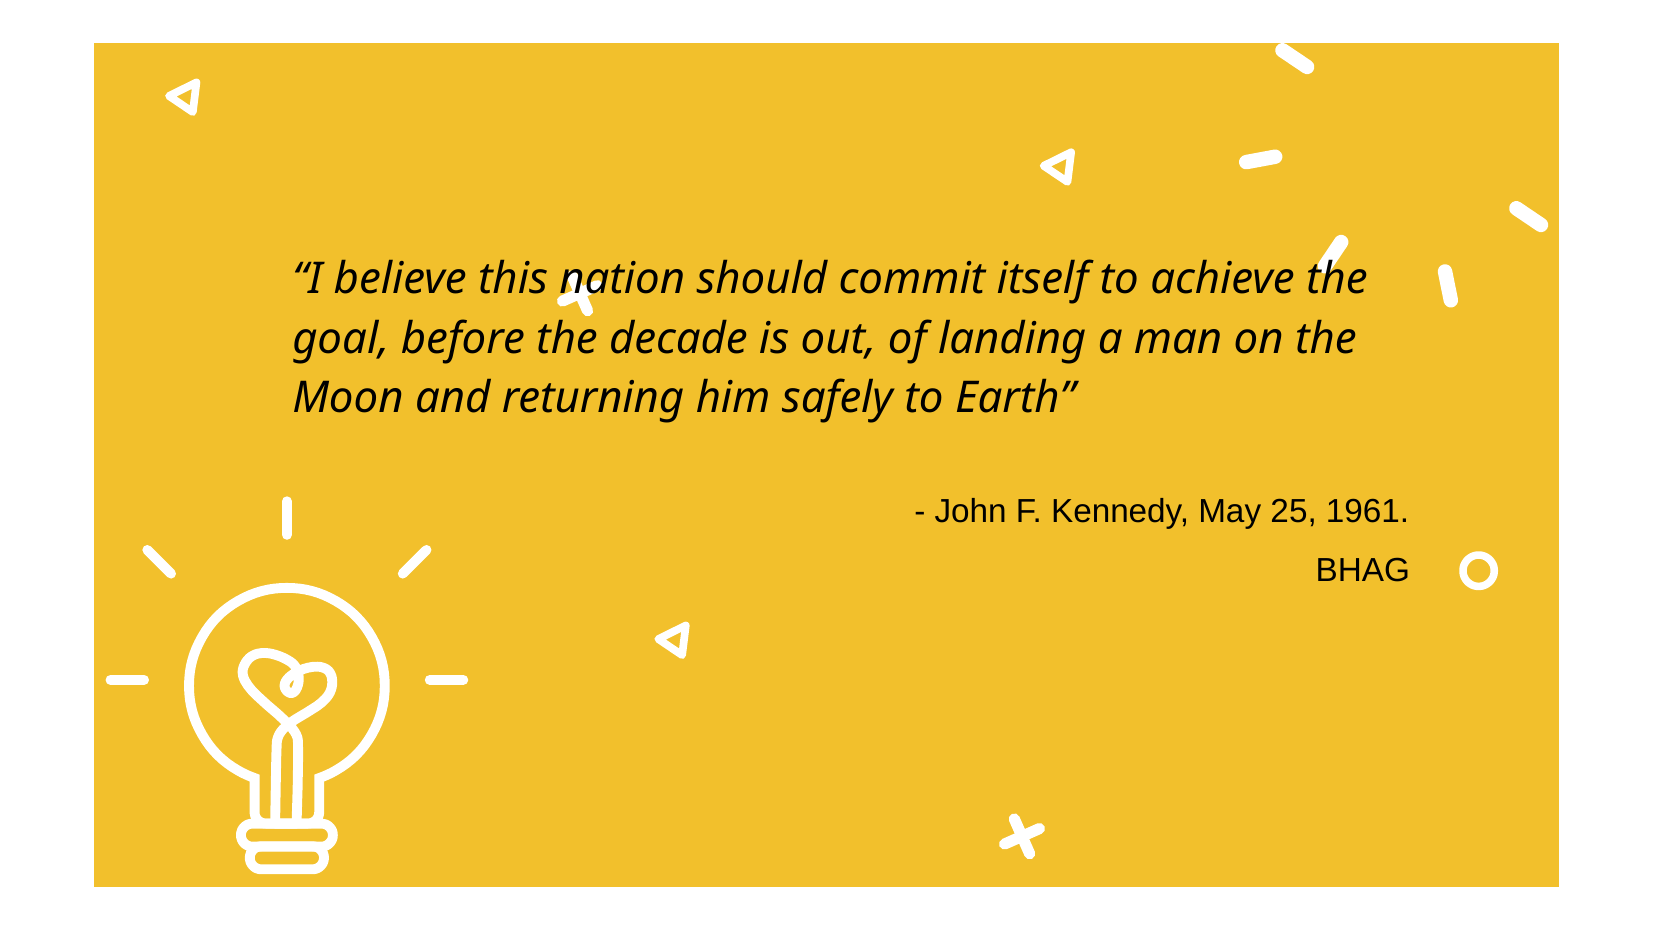

# “I believe this nation should commit itself to achieve the goal, before the decade is out, of landing a man on the Moon and returning him safely to Earth”
- John F. Kennedy, May 25, 1961.
BHAG